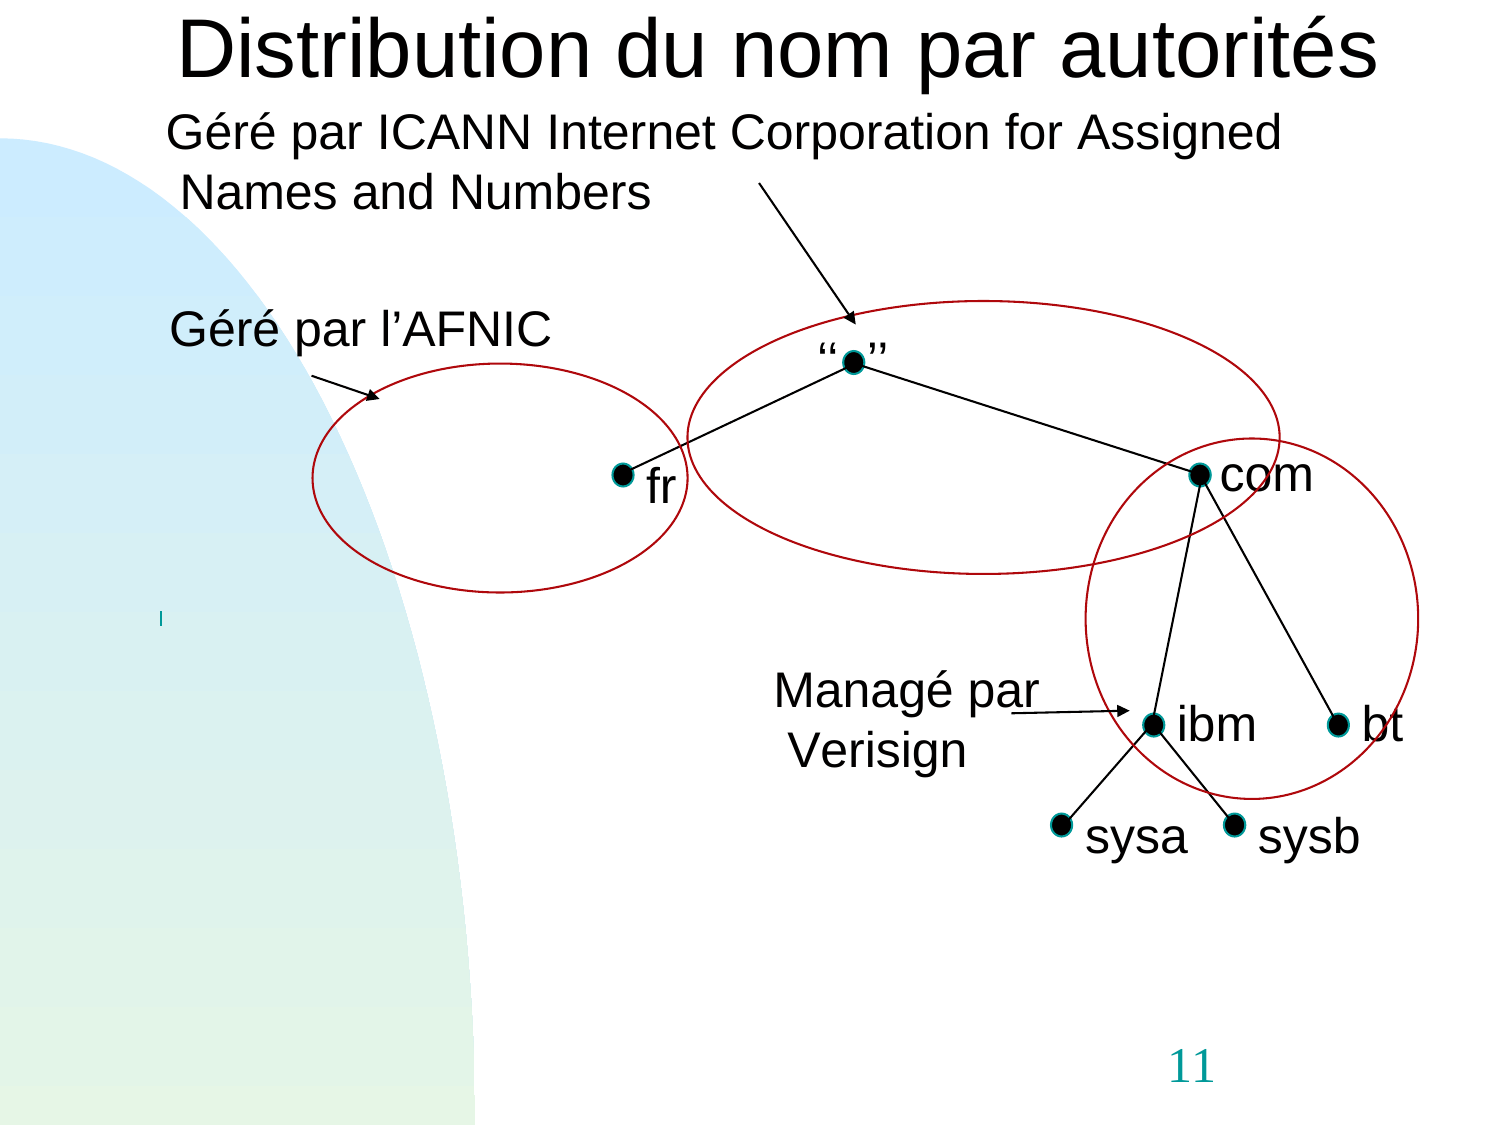

Distribution du nom par autorités
Géré par ICANN Internet Corporation for Assigned
 Names and Numbers
Géré par l’AFNIC
‘‘ ’’
com
fr
Managé par
 Verisign
ibm
bt
sysa
sysb
11